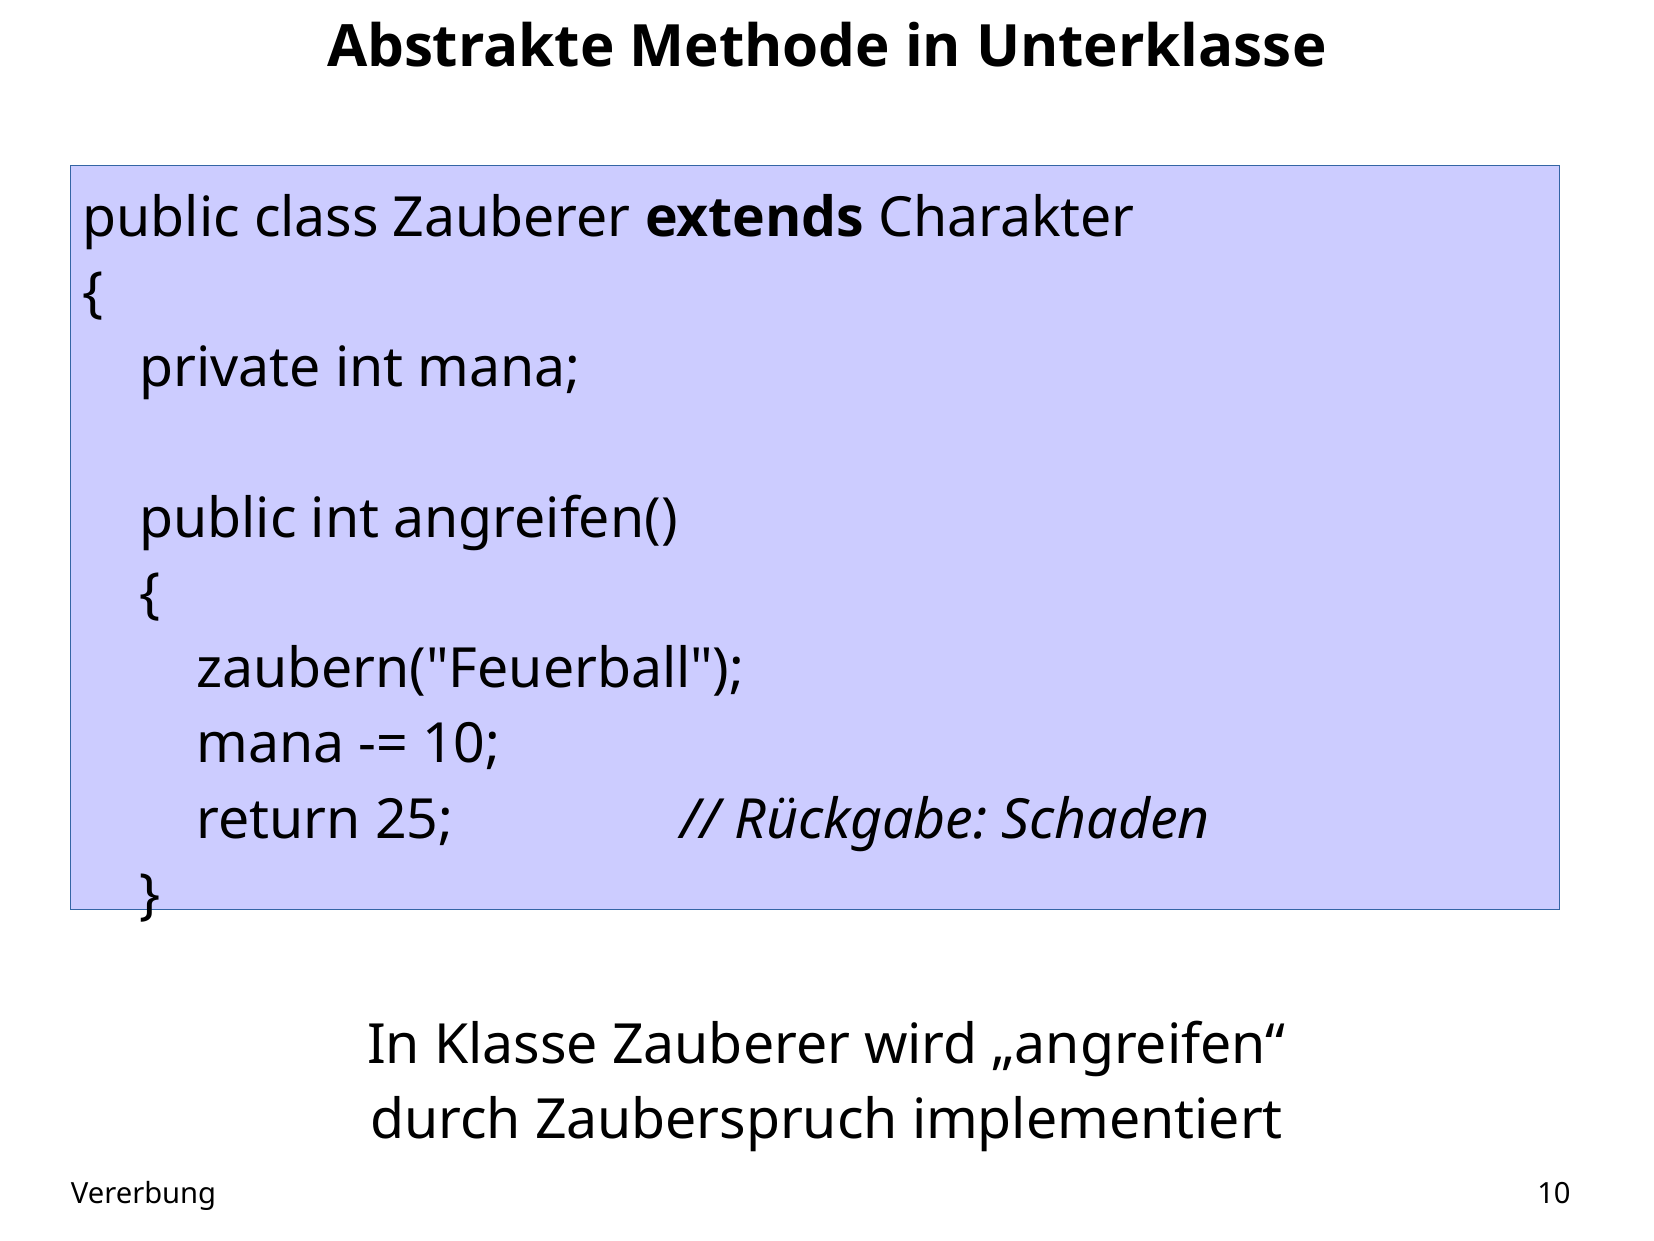

# Abstrakte Methode in Unterklasse
public class Zauberer extends Charakter
{
 private int mana;
 public int angreifen()
 {
 zaubern("Feuerball");
 mana -= 10;
 return 25; // Rückgabe: Schaden
 }
In Klasse Zauberer wird „angreifen“
durch Zauberspruch implementiert
Vererbung
10